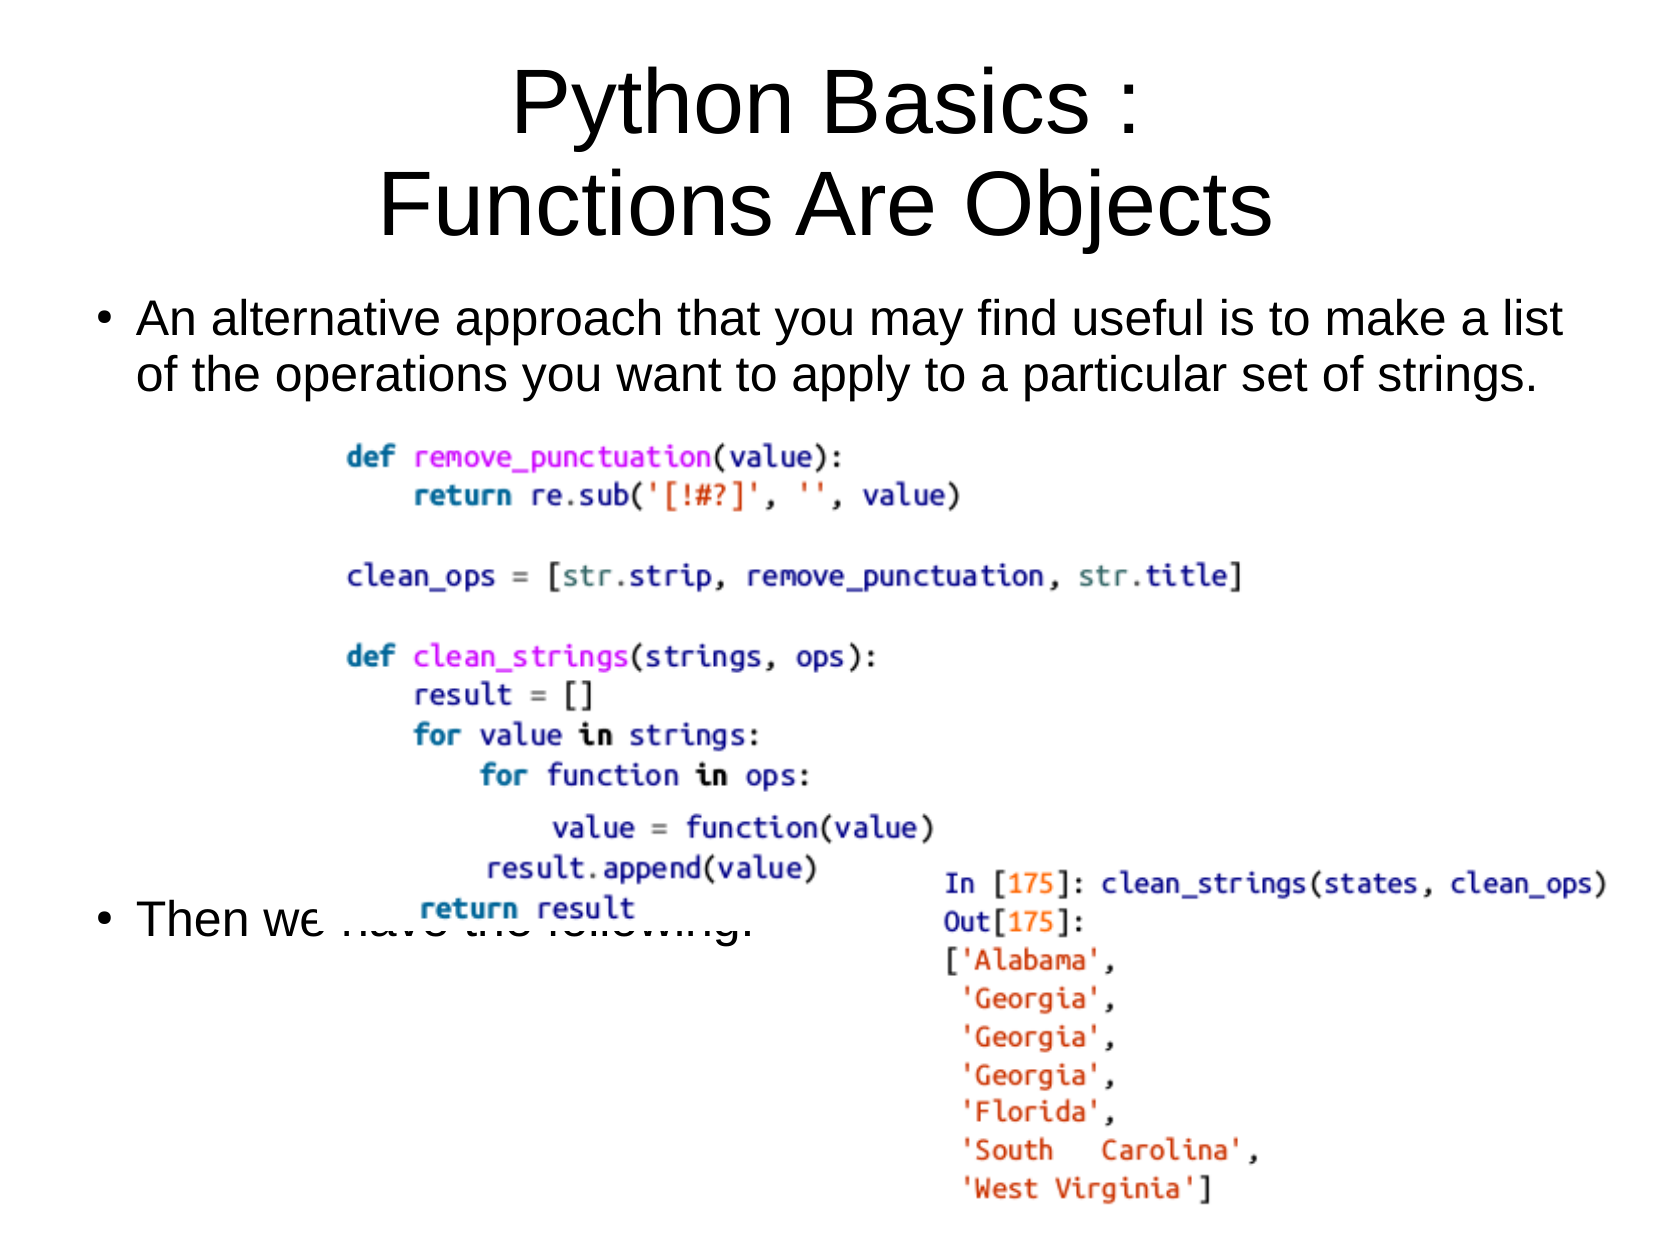

# Python Basics : Functions Are Objects
An alternative approach that you may find useful is to make a list of the operations you want to apply to a particular set of strings.
Then we have the following: